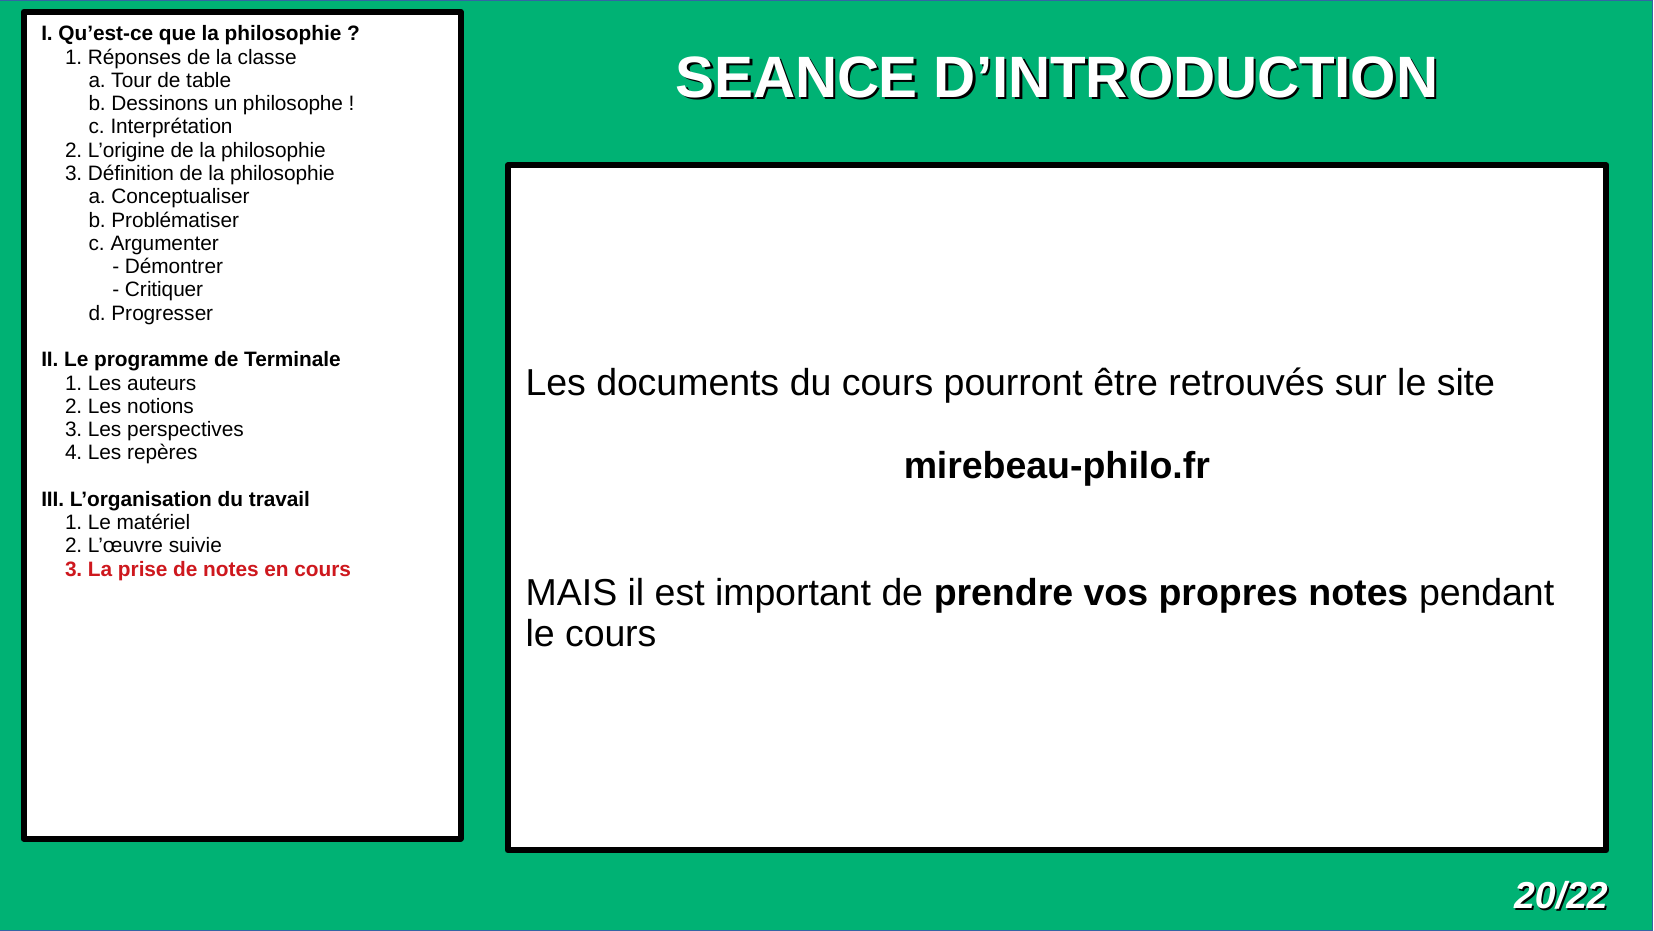

SEANCE D’INTRODUCTION
I. Qu’est-ce que la philosophie ?
	1. Réponses de la classe
		a. Tour de table
		b. Dessinons un philosophe !
		c. Interprétation
	2. L’origine de la philosophie
	3. Définition de la philosophie
		a. Conceptualiser
		b. Problématiser
		c. Argumenter
			- Démontrer
			- Critiquer
		d. Progresser
II. Le programme de Terminale
	1. Les auteurs
	2. Les notions
	3. Les perspectives
	4. Les repères
III. L’organisation du travail
	1. Le matériel
	2. L’œuvre suivie
	3. La prise de notes en cours
Les documents du cours pourront être retrouvés sur le site
mirebeau-philo.fr
MAIS il est important de prendre vos propres notes pendant le cours